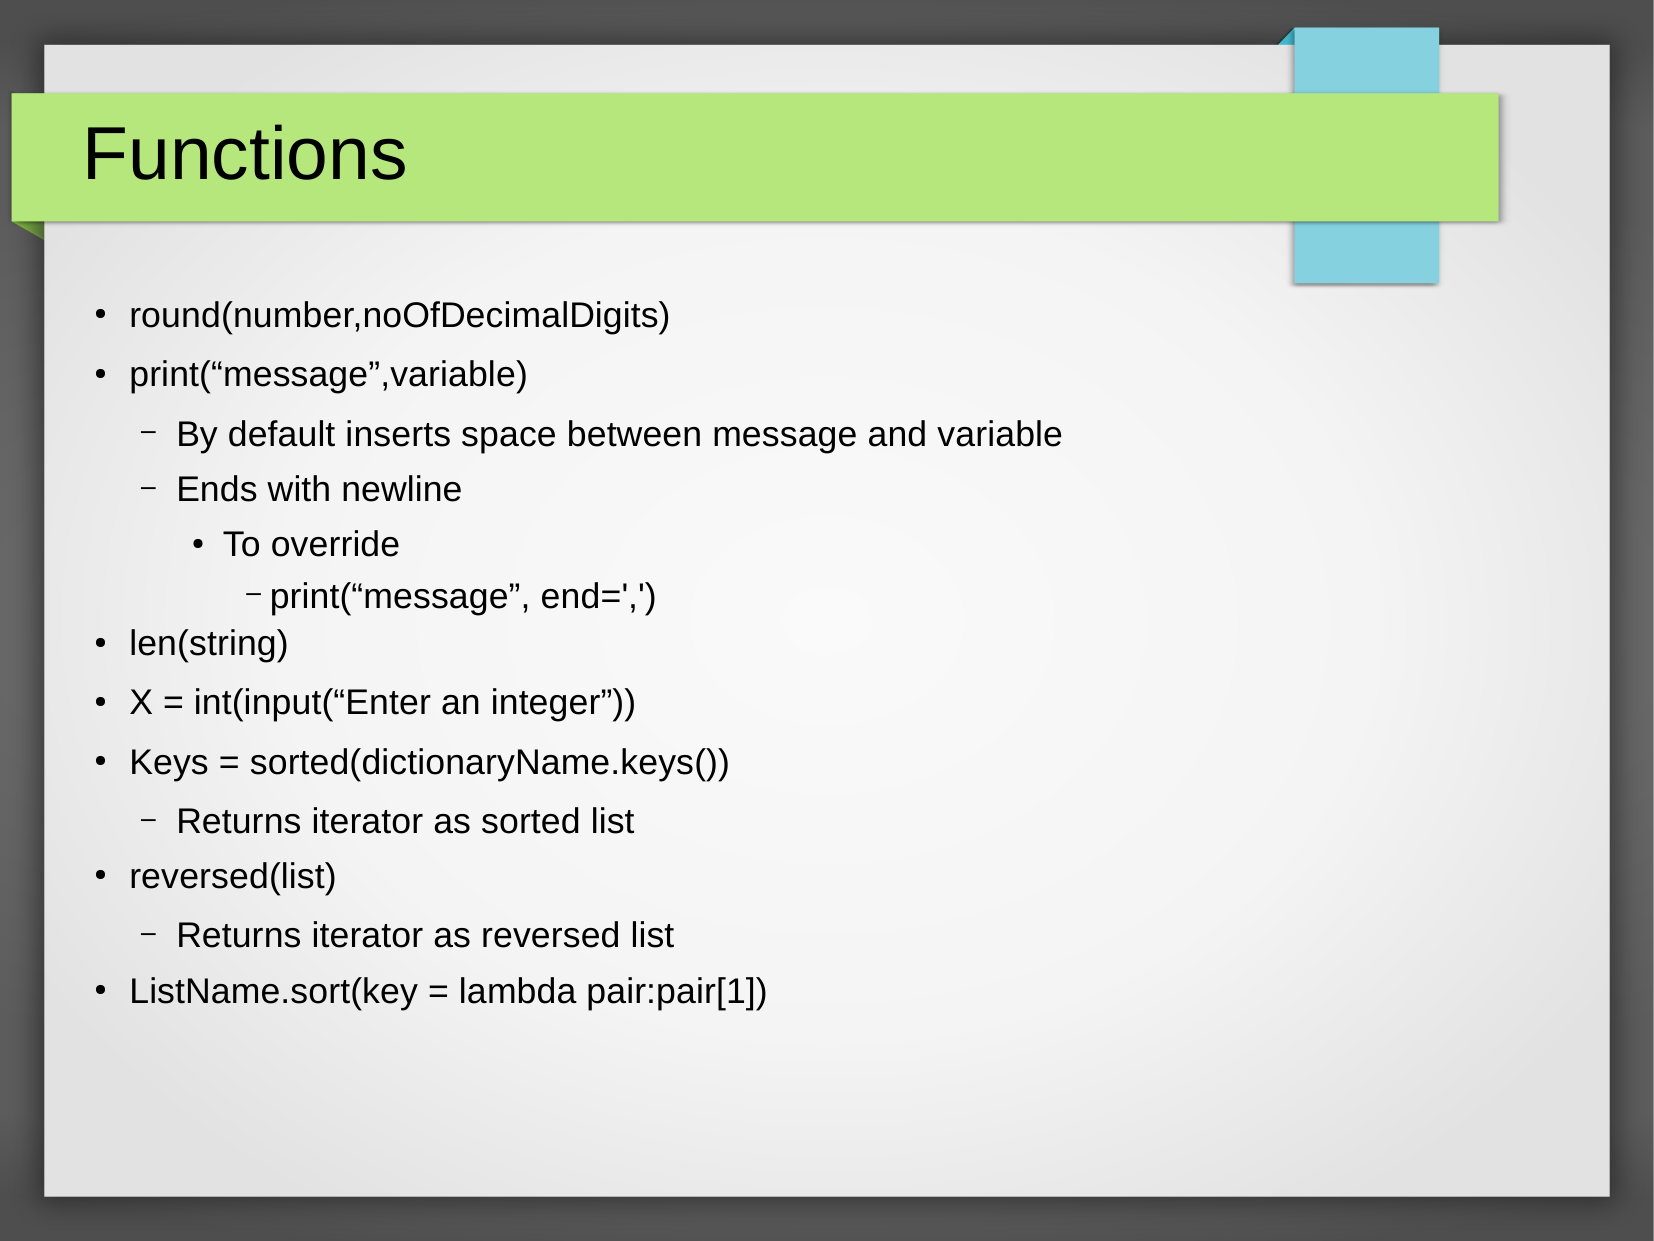

# Functions
round(number,noOfDecimalDigits)
print(“message”,variable)
By default inserts space between message and variable
Ends with newline
To override
print(“message”, end=',')
len(string)
X = int(input(“Enter an integer”))
Keys = sorted(dictionaryName.keys())
Returns iterator as sorted list
reversed(list)
Returns iterator as reversed list
ListName.sort(key = lambda pair:pair[1])